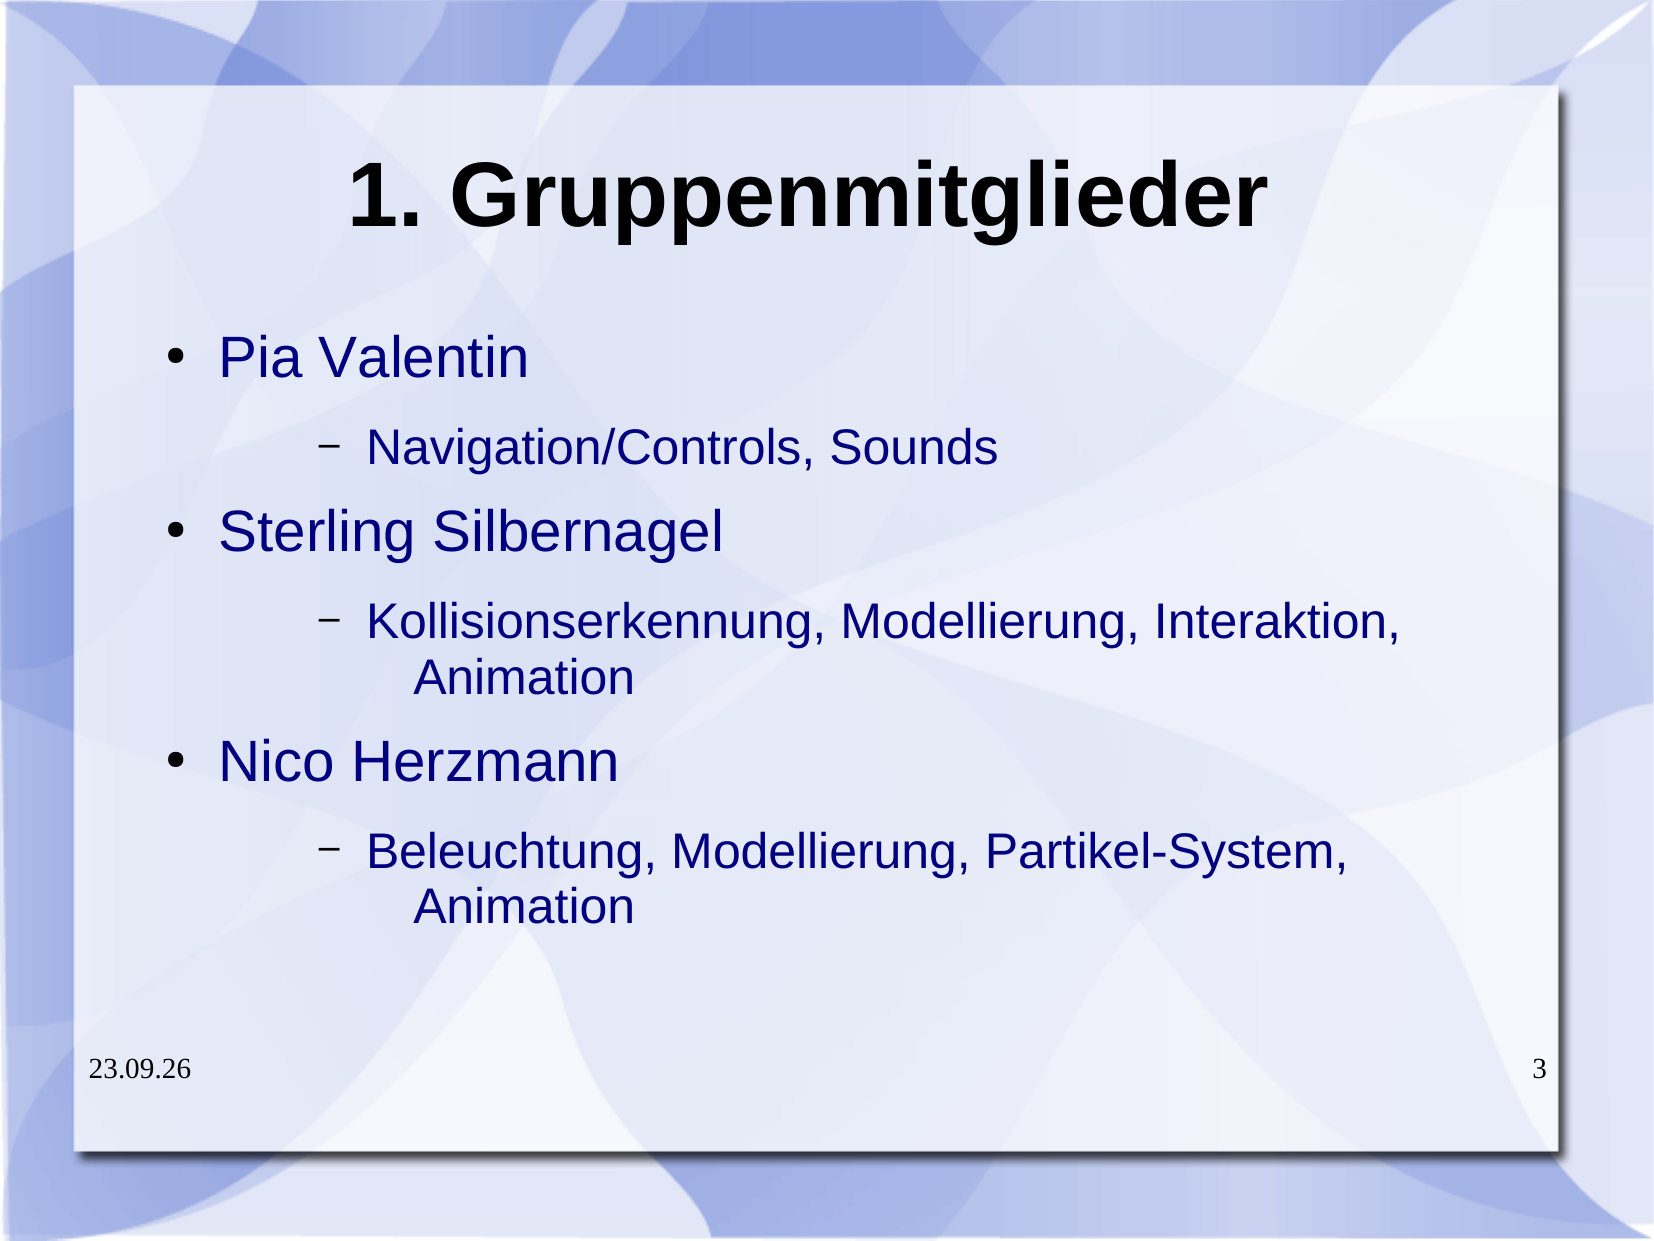

# 1. Gruppenmitglieder
Pia Valentin
Navigation/Controls, Sounds
Sterling Silbernagel
Kollisionserkennung, Modellierung, Interaktion, Animation
Nico Herzmann
Beleuchtung, Modellierung, Partikel-System, Animation
3